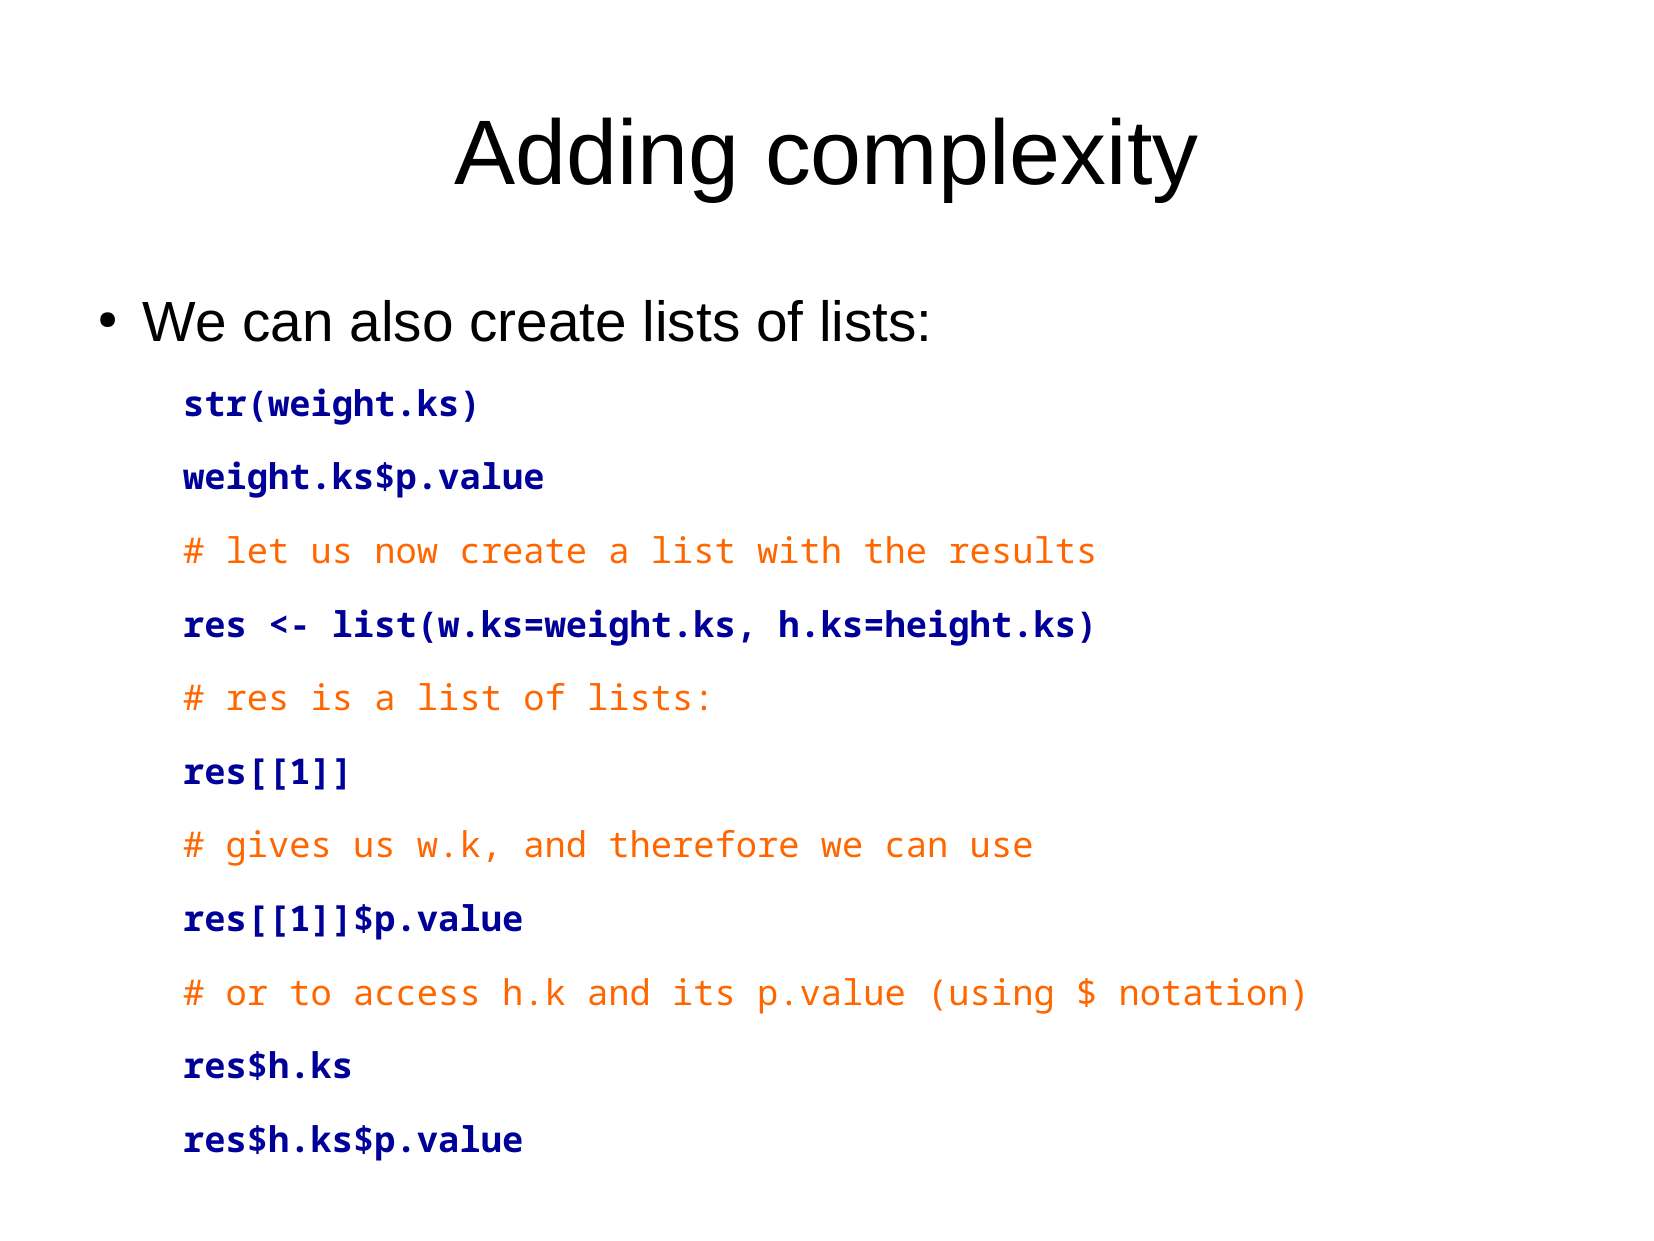

# Adding complexity
We can also create lists of lists:
str(weight.ks)
weight.ks$p.value
# let us now create a list with the results
res <- list(w.ks=weight.ks, h.ks=height.ks)
# res is a list of lists:
res[[1]]
# gives us w.k, and therefore we can use
res[[1]]$p.value
# or to access h.k and its p.value (using $ notation)
res$h.ks
res$h.ks$p.value